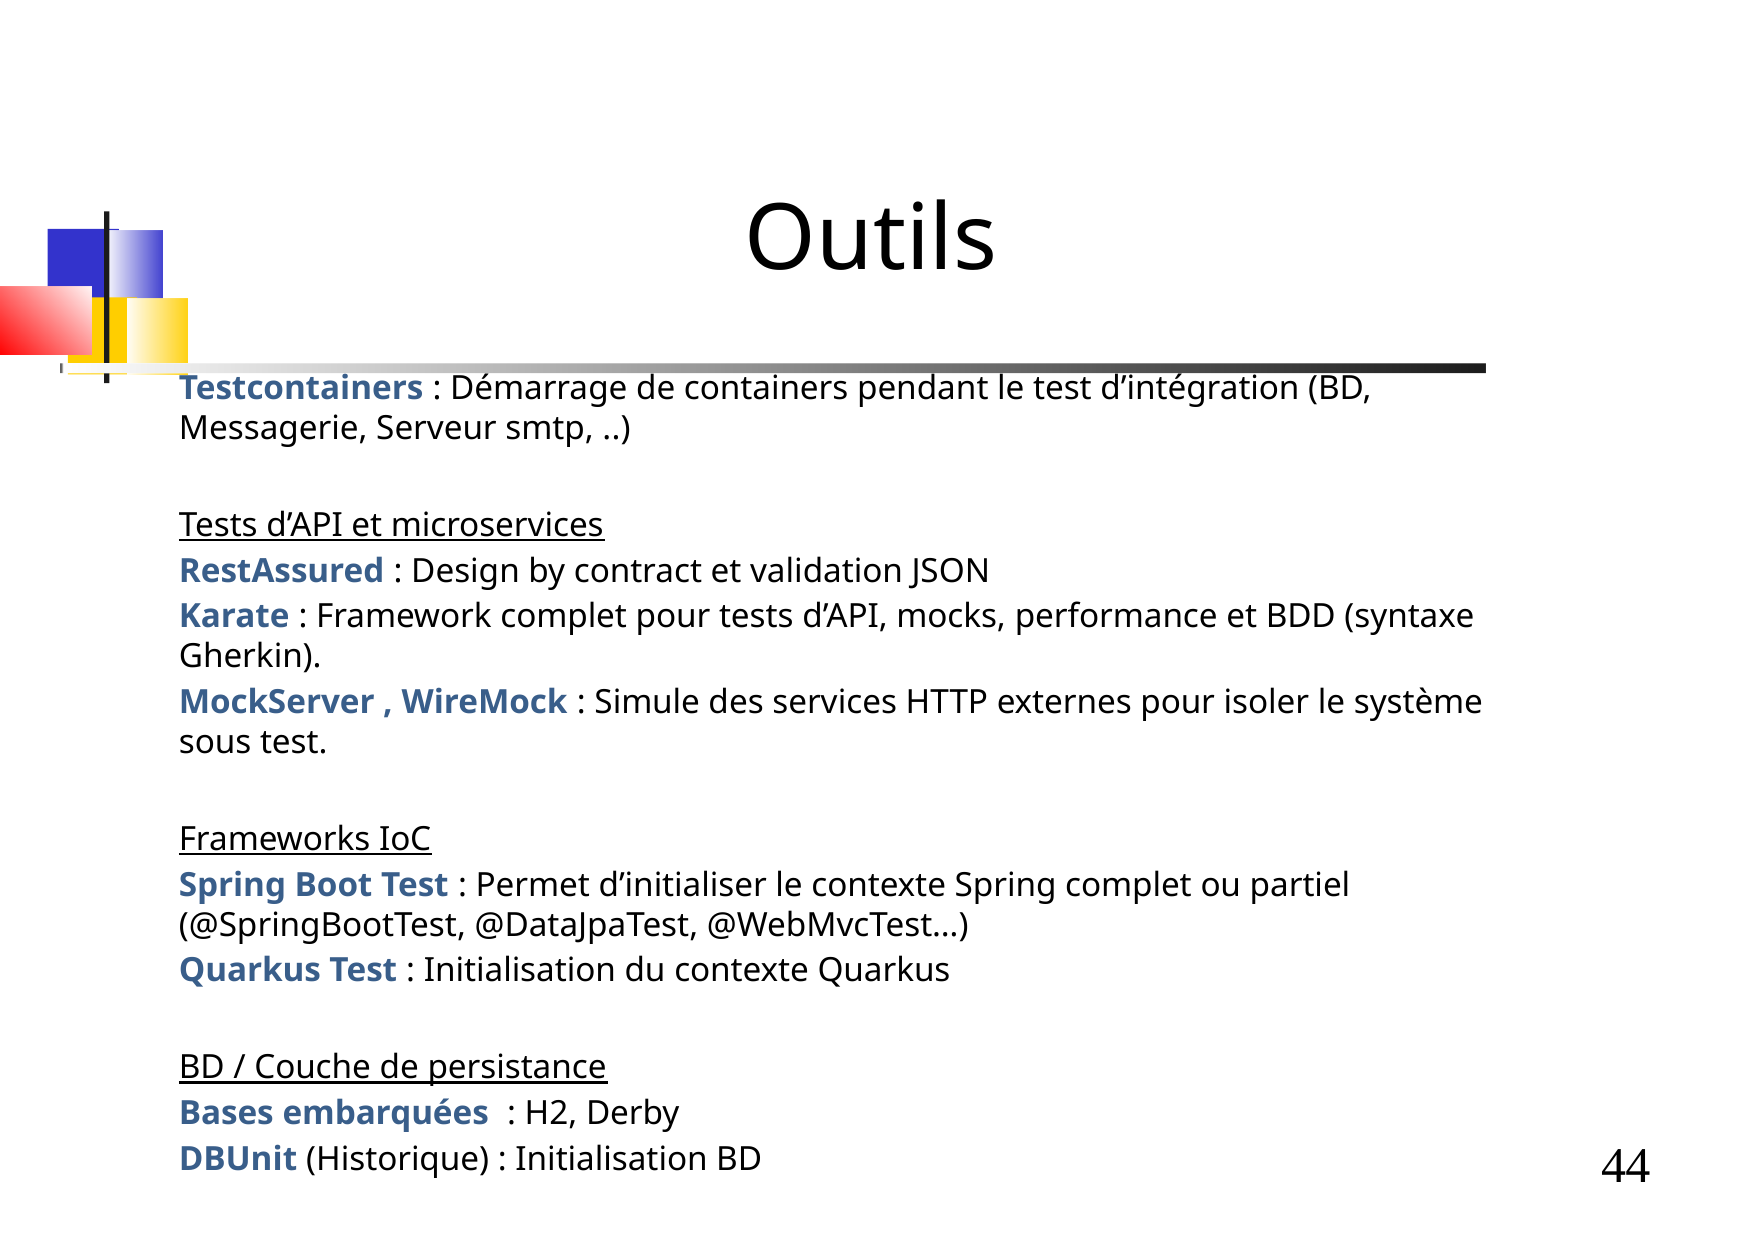

# Outils
Testcontainers : Démarrage de containers pendant le test d’intégration (BD, Messagerie, Serveur smtp, ..)
Tests d’API et microservices
RestAssured : Design by contract et validation JSON
Karate : Framework complet pour tests d’API, mocks, performance et BDD (syntaxe Gherkin).
MockServer , WireMock : Simule des services HTTP externes pour isoler le système sous test.
Frameworks IoC
Spring Boot Test : Permet d’initialiser le contexte Spring complet ou partiel (@SpringBootTest, @DataJpaTest, @WebMvcTest…)
Quarkus Test : Initialisation du contexte Quarkus
BD / Couche de persistance
Bases embarquées  : H2, Derby
DBUnit (Historique) : Initialisation BD
44